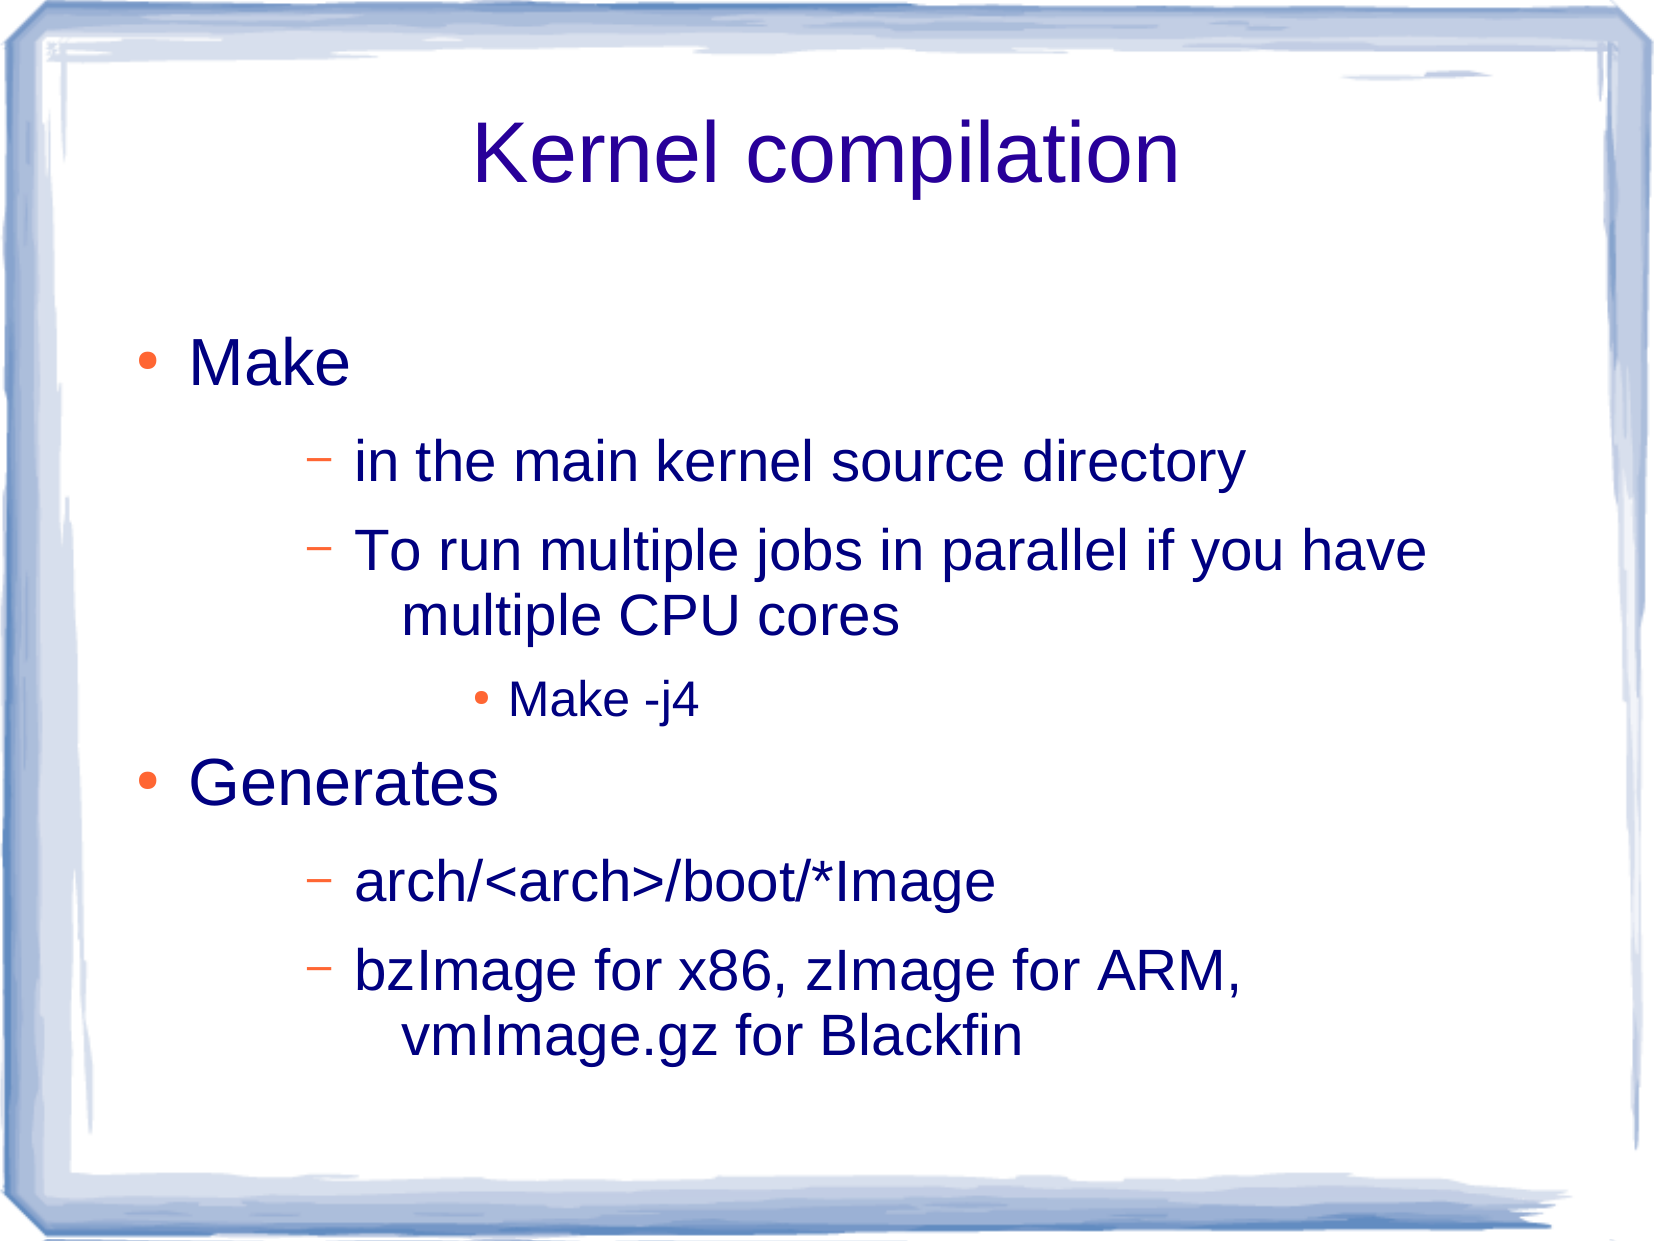

# Kernel compilation
Make
in the main kernel source directory
To run multiple jobs in parallel if you have multiple CPU cores
Make -j4
Generates
arch/<arch>/boot/*Image
bzImage for x86, zImage for ARM, vmImage.gz for Blackfin